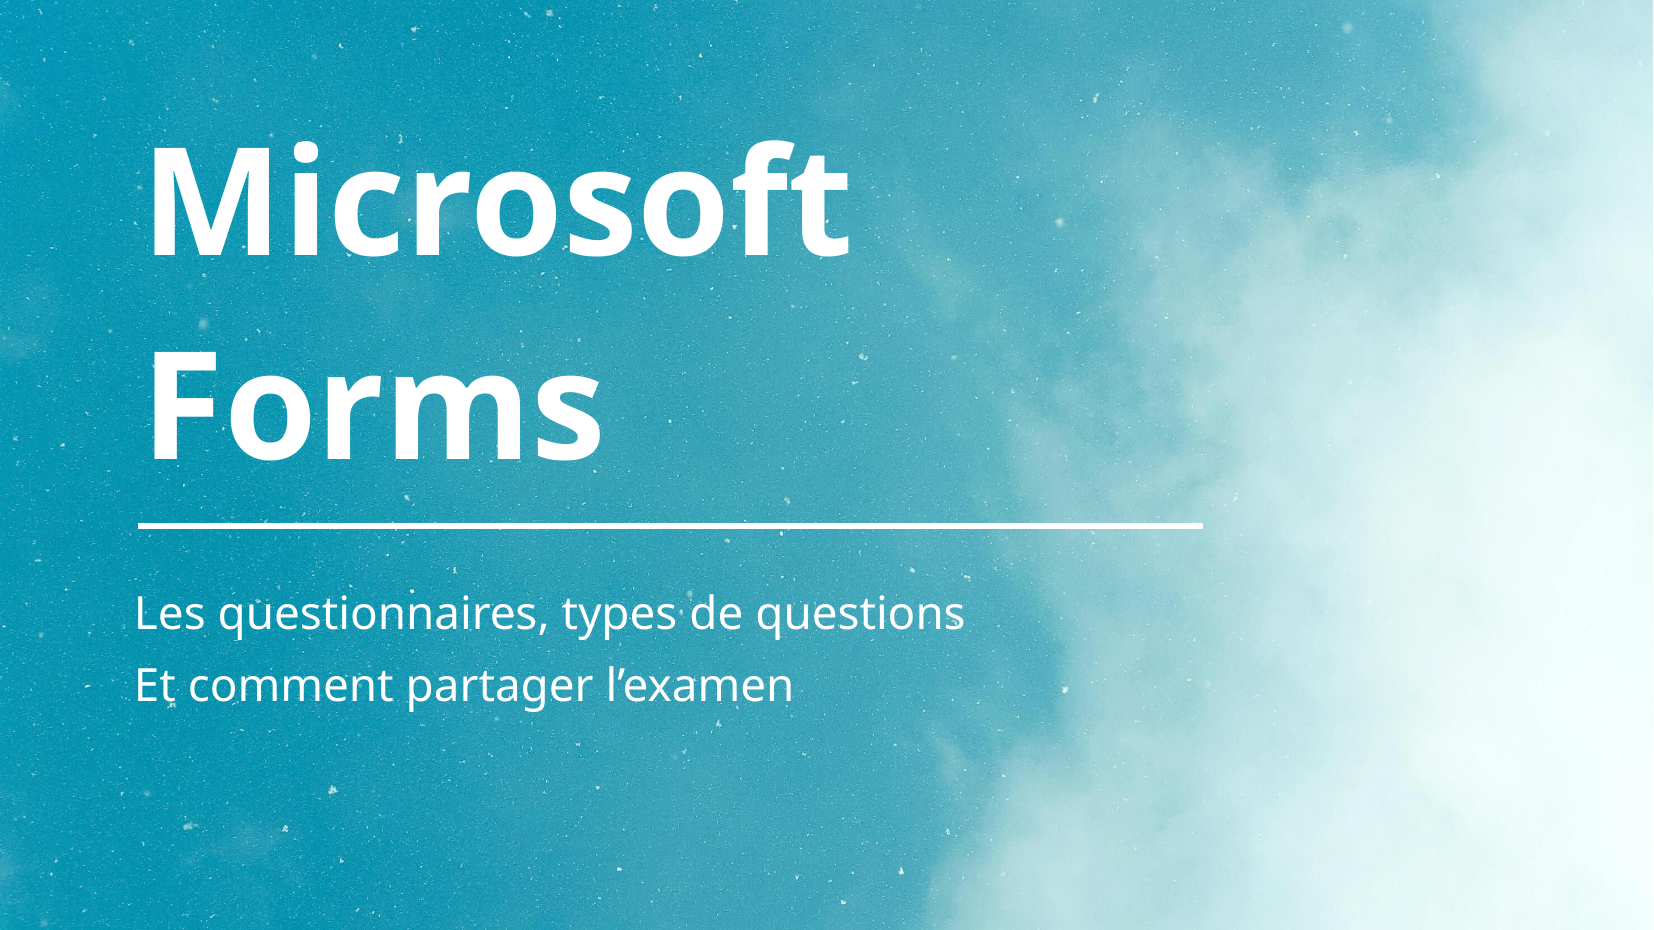

# Microsoft Forms
Les questionnaires, types de questions
Et comment partager l’examen